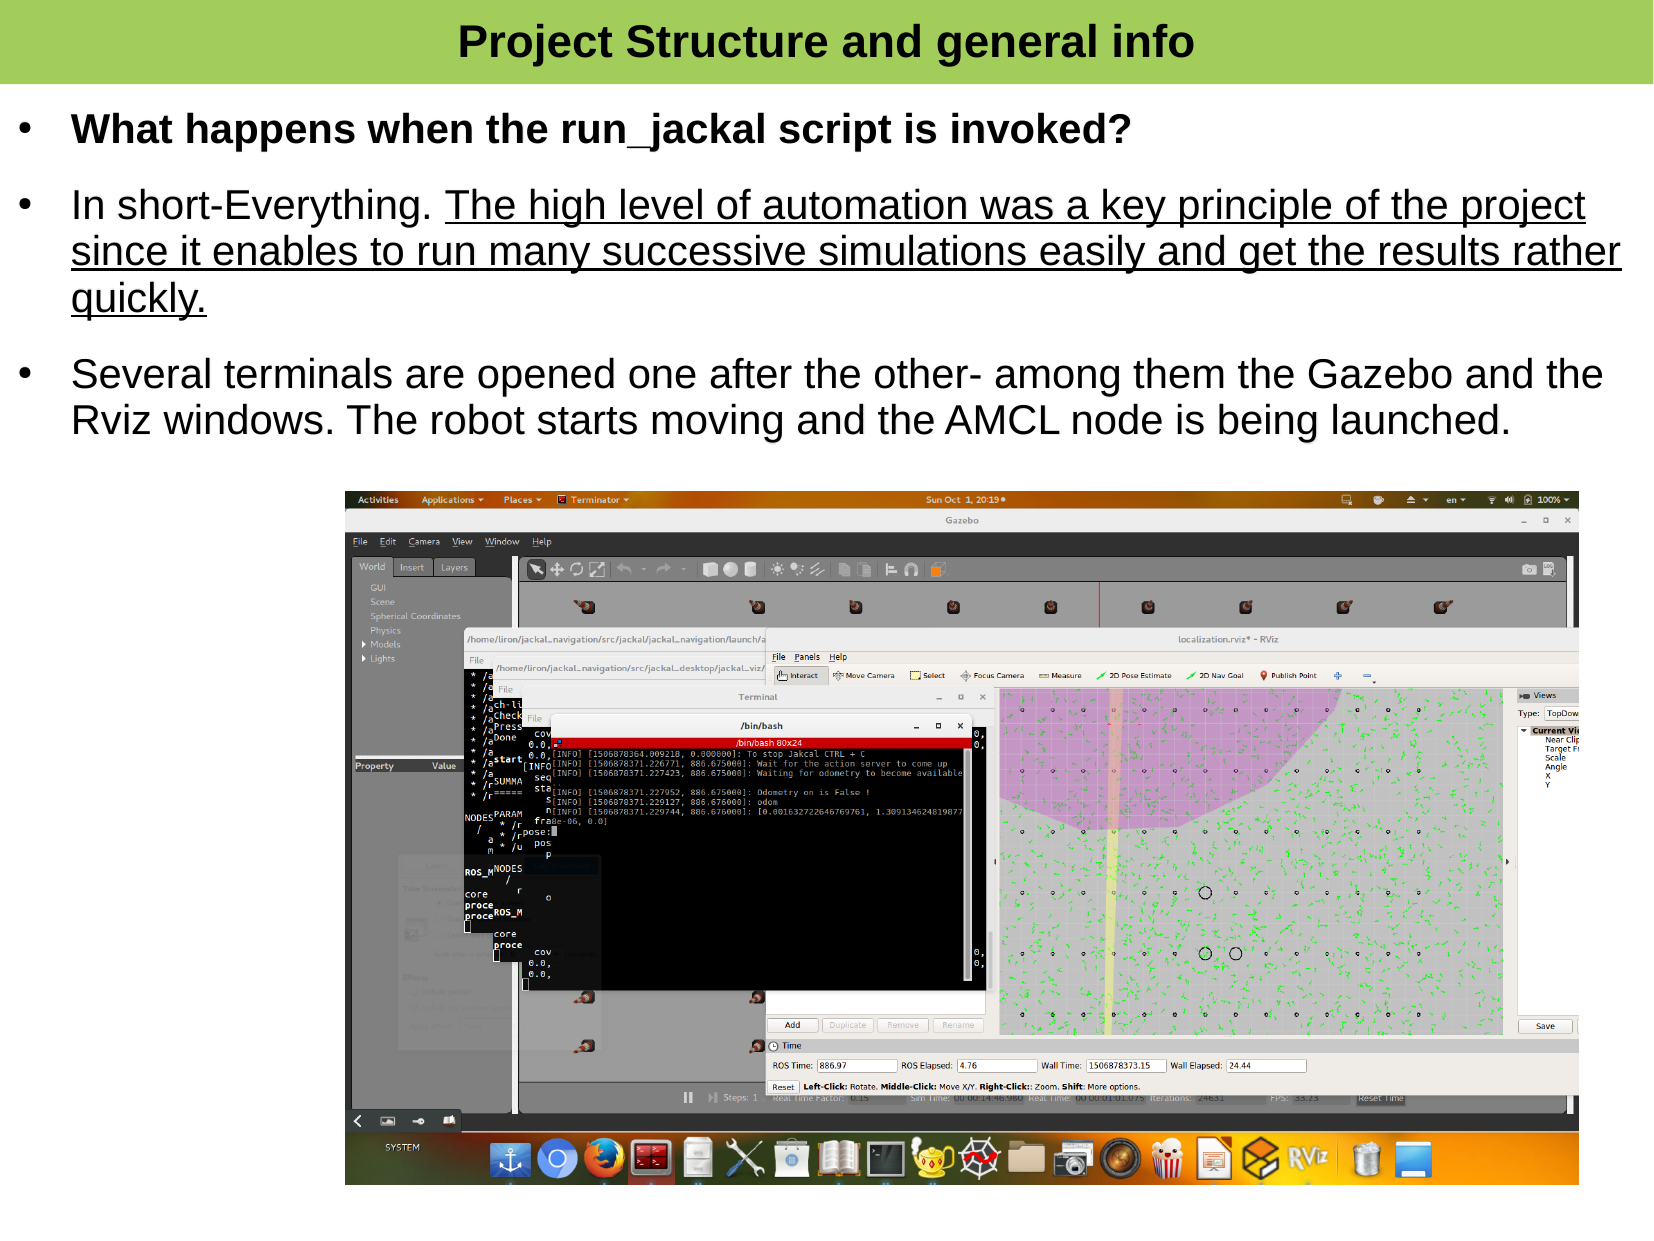

# Project Structure and general info
What happens when the run_jackal script is invoked?
In short-Everything. The high level of automation was a key principle of the project since it enables to run many successive simulations easily and get the results rather quickly.
Several terminals are opened one after the other- among them the Gazebo and the Rviz windows. The robot starts moving and the AMCL node is being launched.